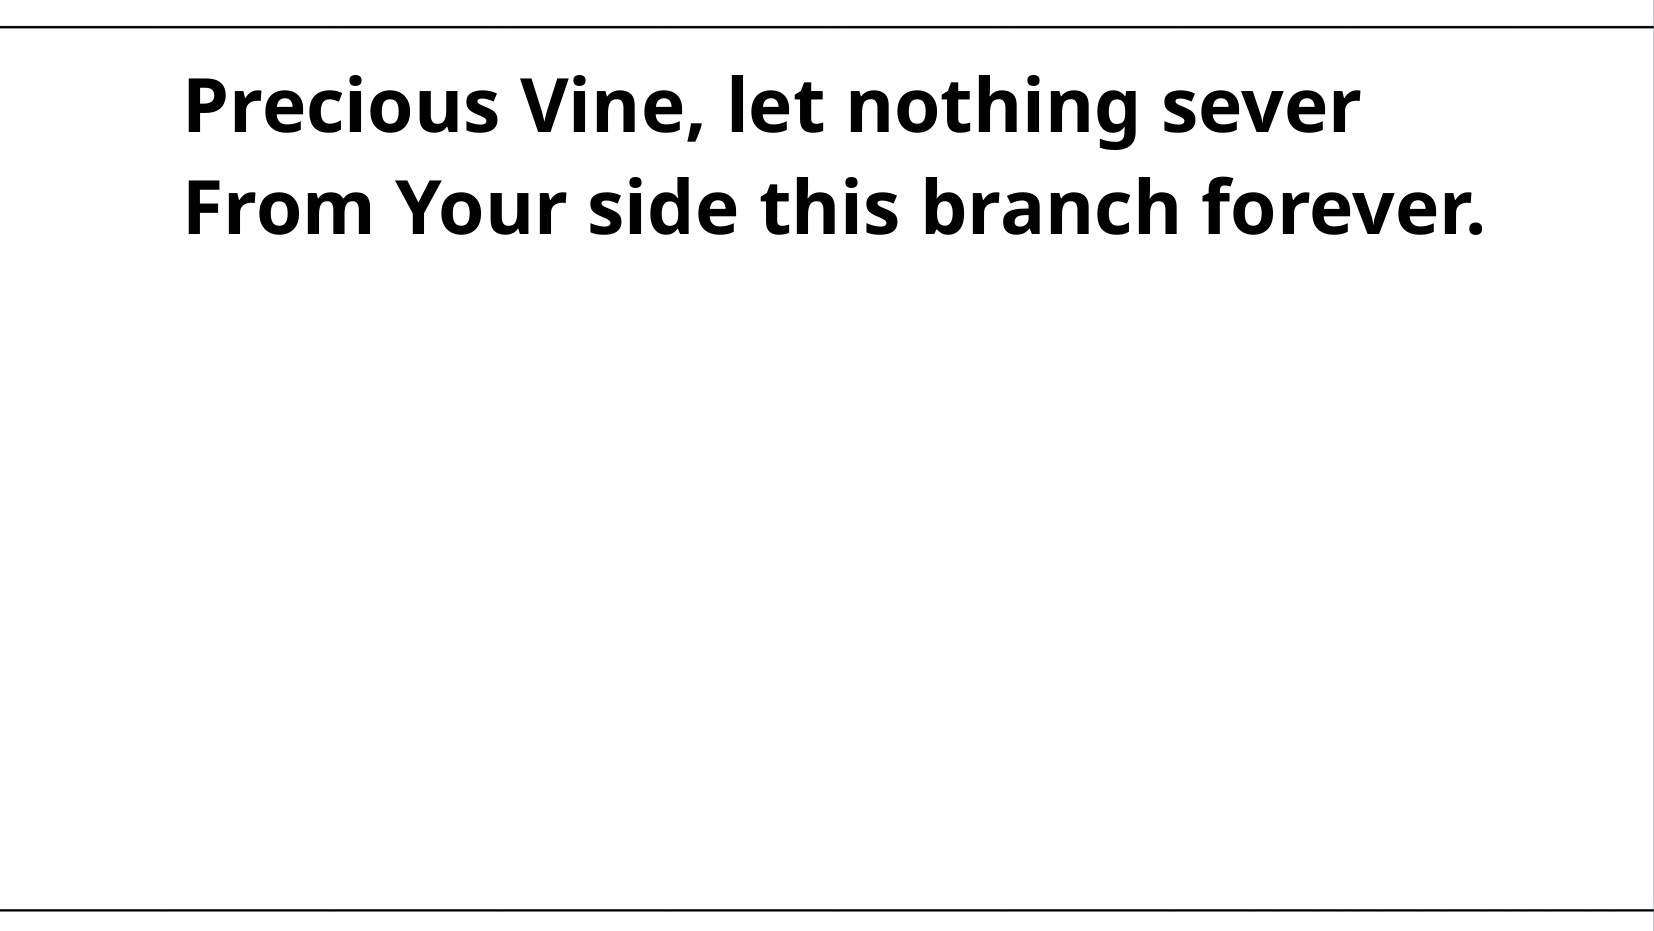

Precious Vine, let nothing sever
 From Your side this branch forever.